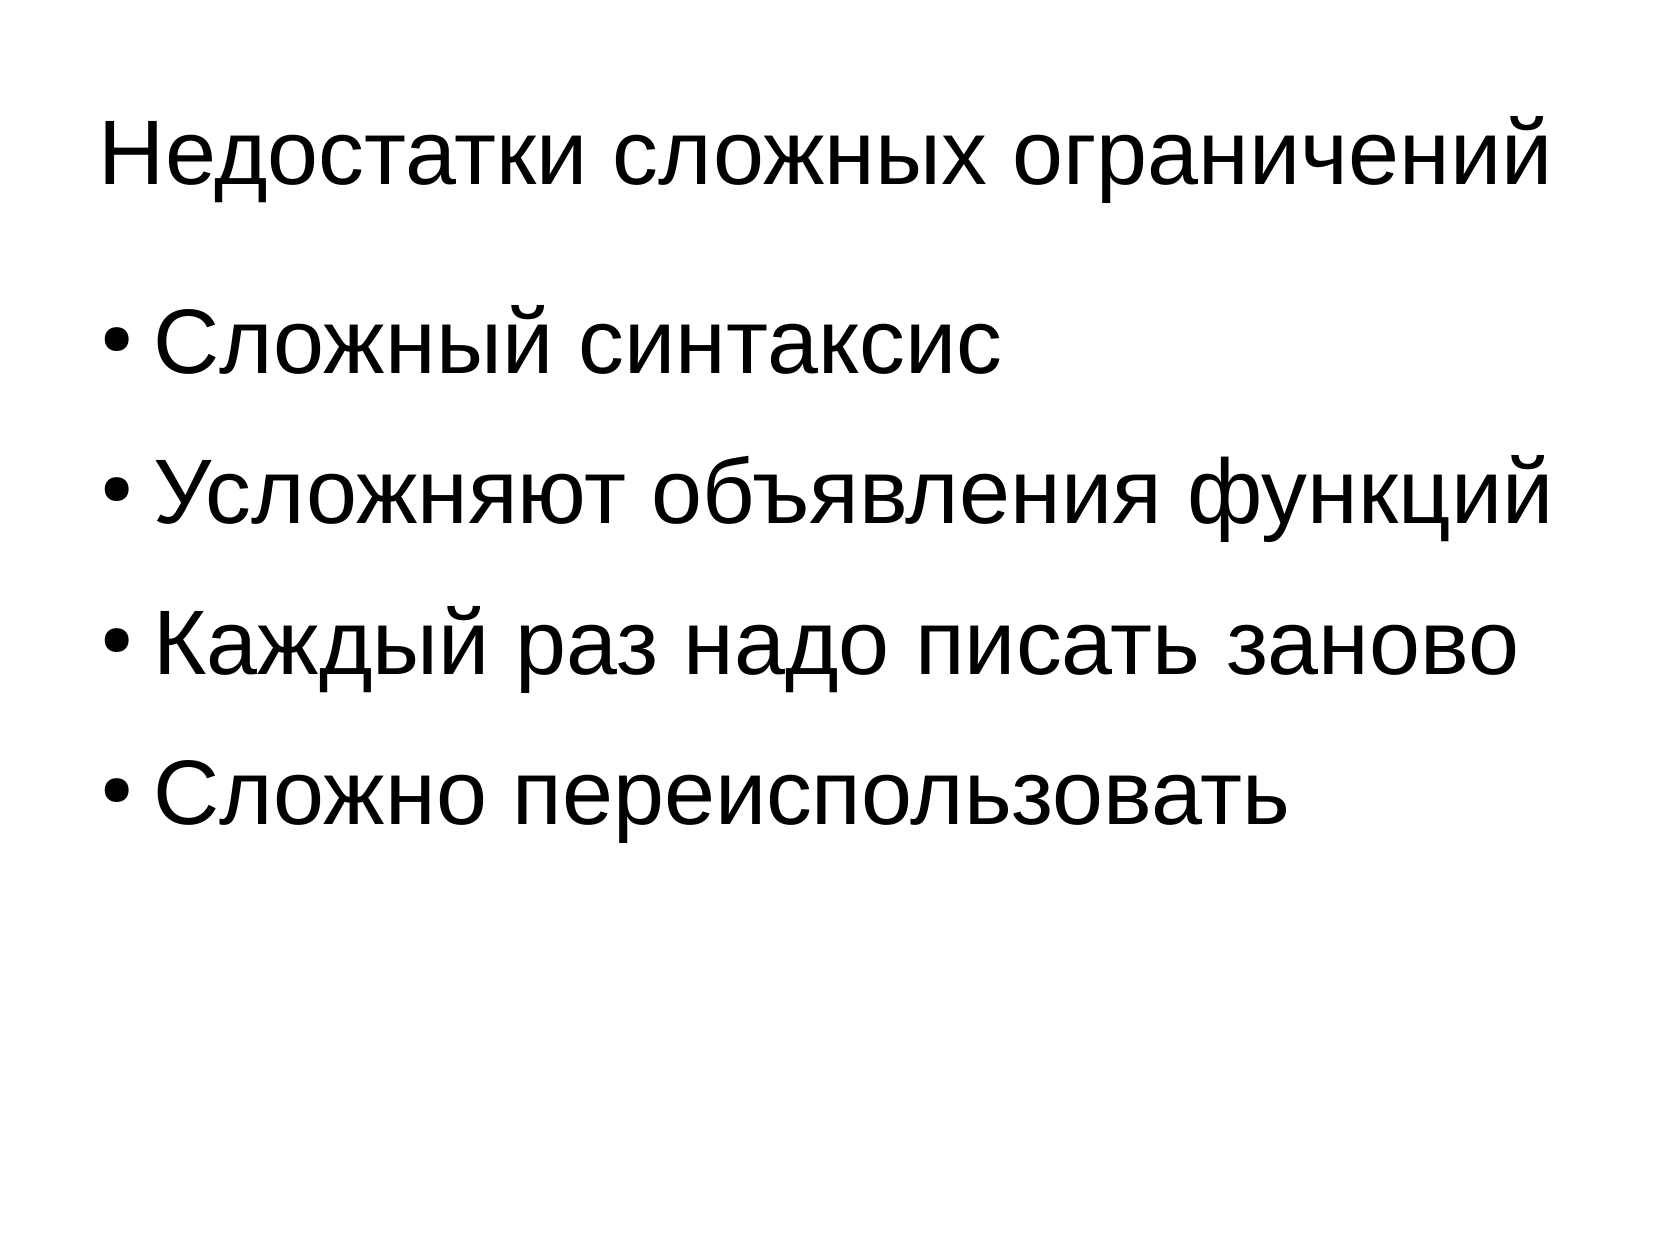

# Недостатки сложных ограничений
Сложный синтаксис
Усложняют объявления функций
Каждый раз надо писать заново
Сложно переиспользовать